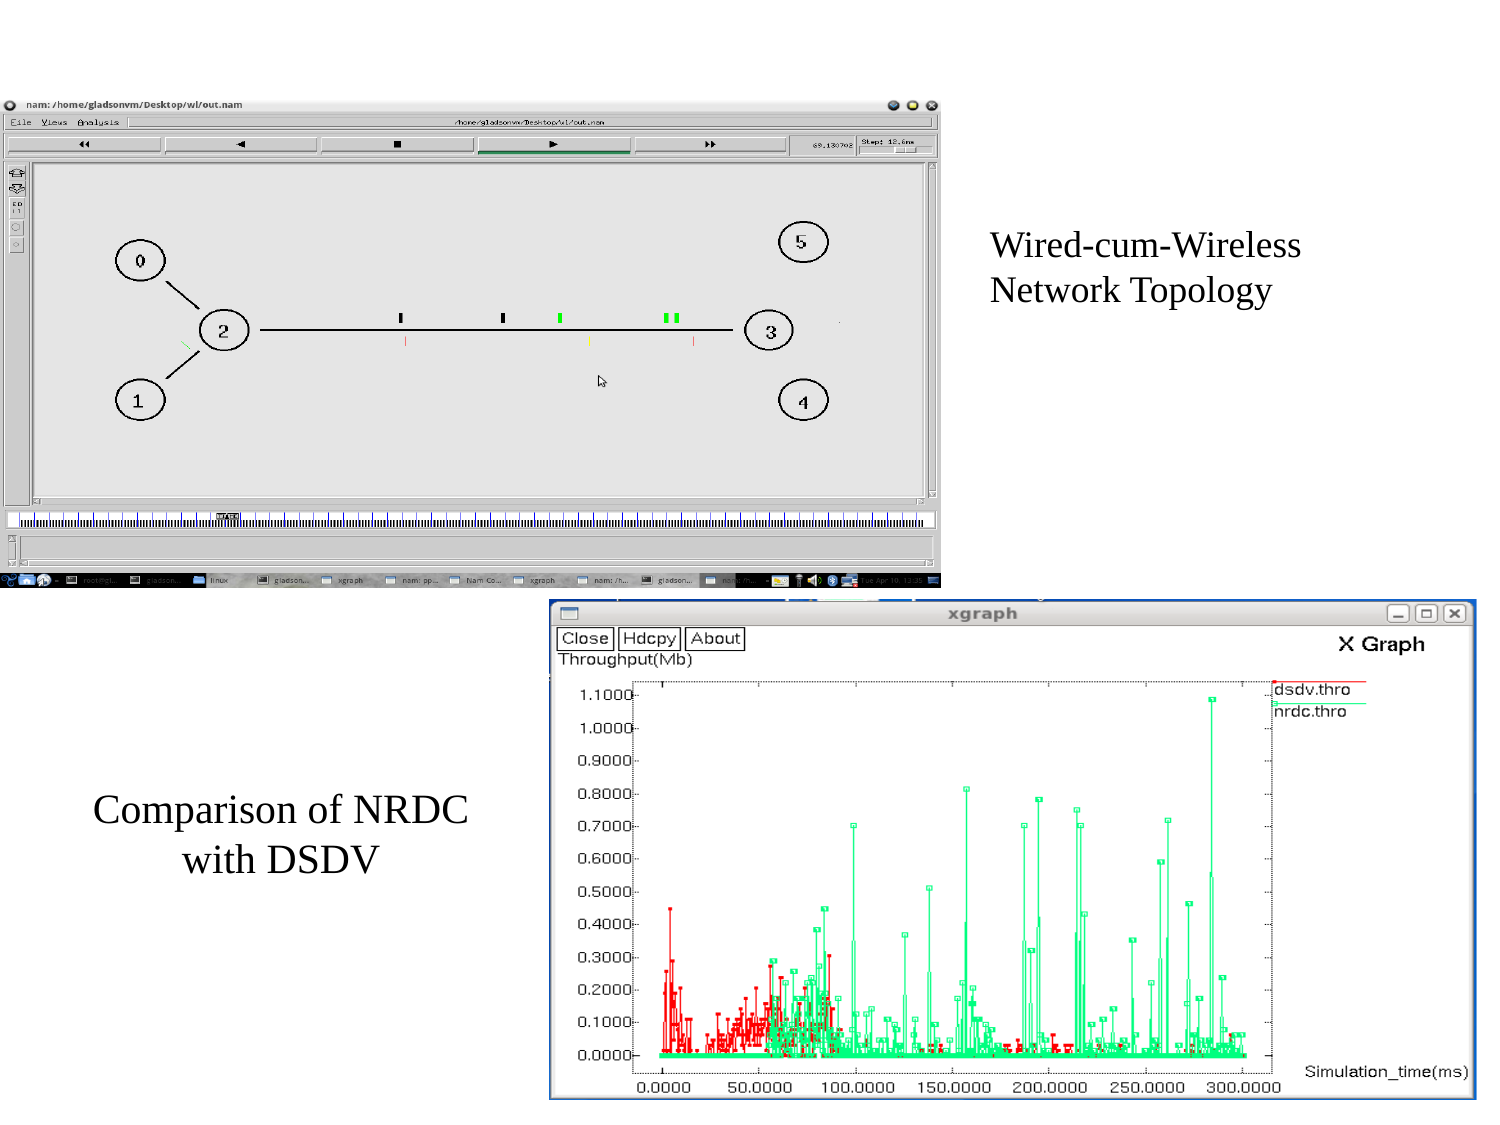

Wired-cum-Wireless Network Topology
Comparison of NRDC with DSDV